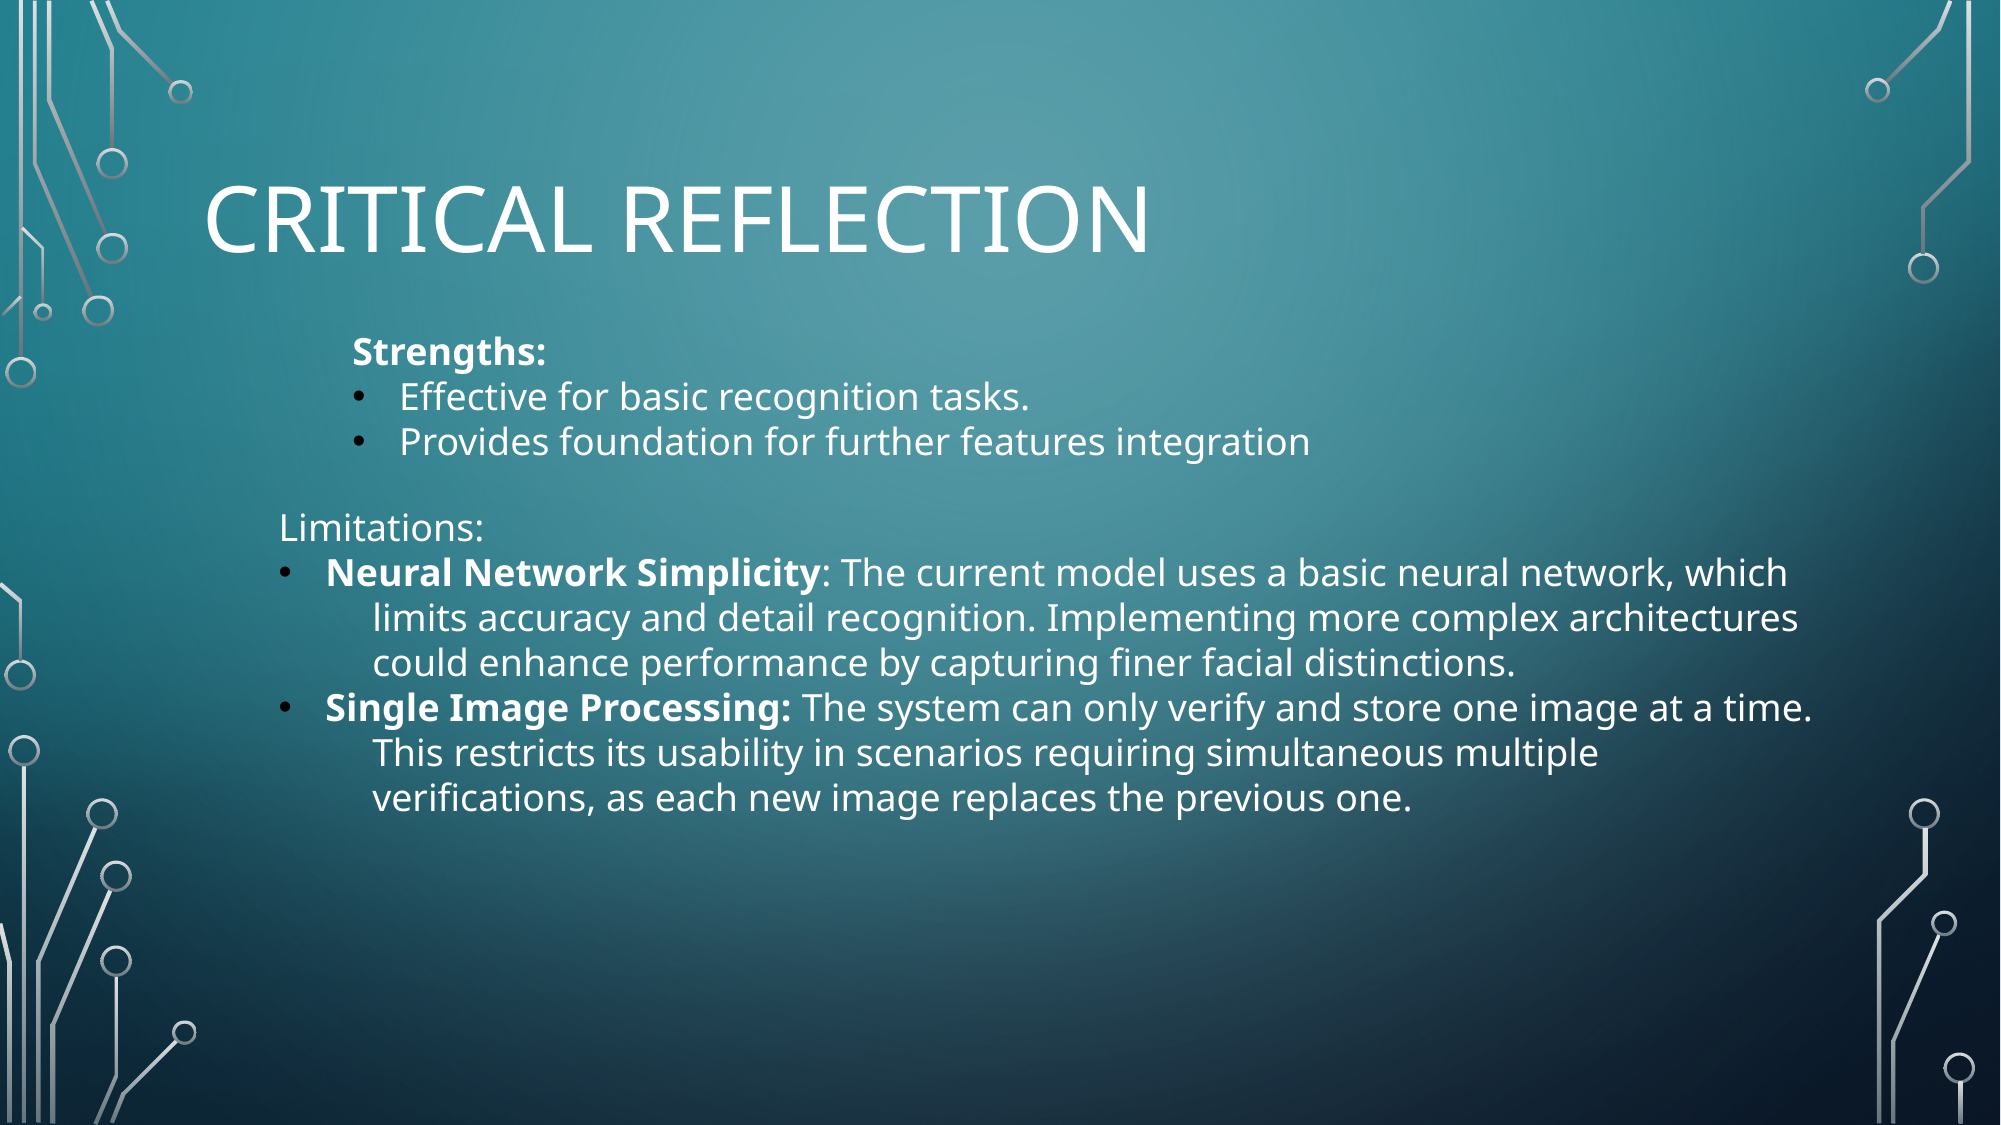

# Critical reflection
Strengths:
Effective for basic recognition tasks.
Provides foundation for further features integration
Limitations:
Neural Network Simplicity: The current model uses a basic neural network, which limits accuracy and detail recognition. Implementing more complex architectures could enhance performance by capturing finer facial distinctions.
Single Image Processing: The system can only verify and store one image at a time. This restricts its usability in scenarios requiring simultaneous multiple verifications, as each new image replaces the previous one.